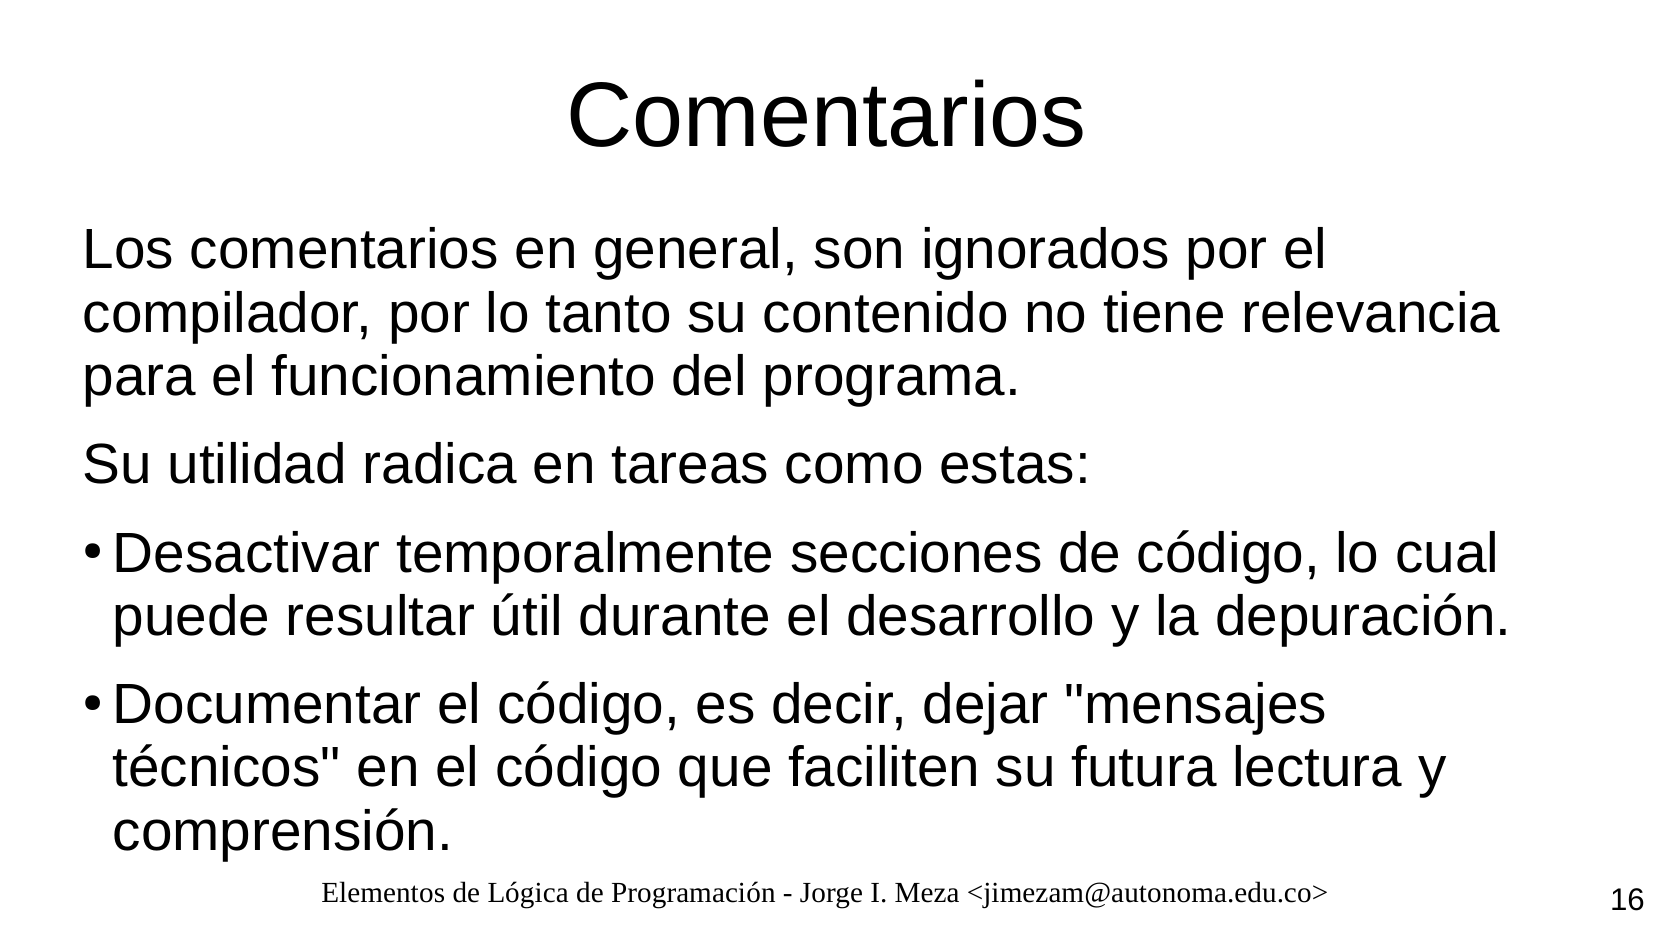

# Comentarios
Los comentarios en general, son ignorados por el compilador, por lo tanto su contenido no tiene relevancia para el funcionamiento del programa.
Su utilidad radica en tareas como estas:
Desactivar temporalmente secciones de código, lo cual puede resultar útil durante el desarrollo y la depuración.
Documentar el código, es decir, dejar "mensajes técnicos" en el código que faciliten su futura lectura y comprensión.
Elementos de Lógica de Programación - Jorge I. Meza <jimezam@autonoma.edu.co>